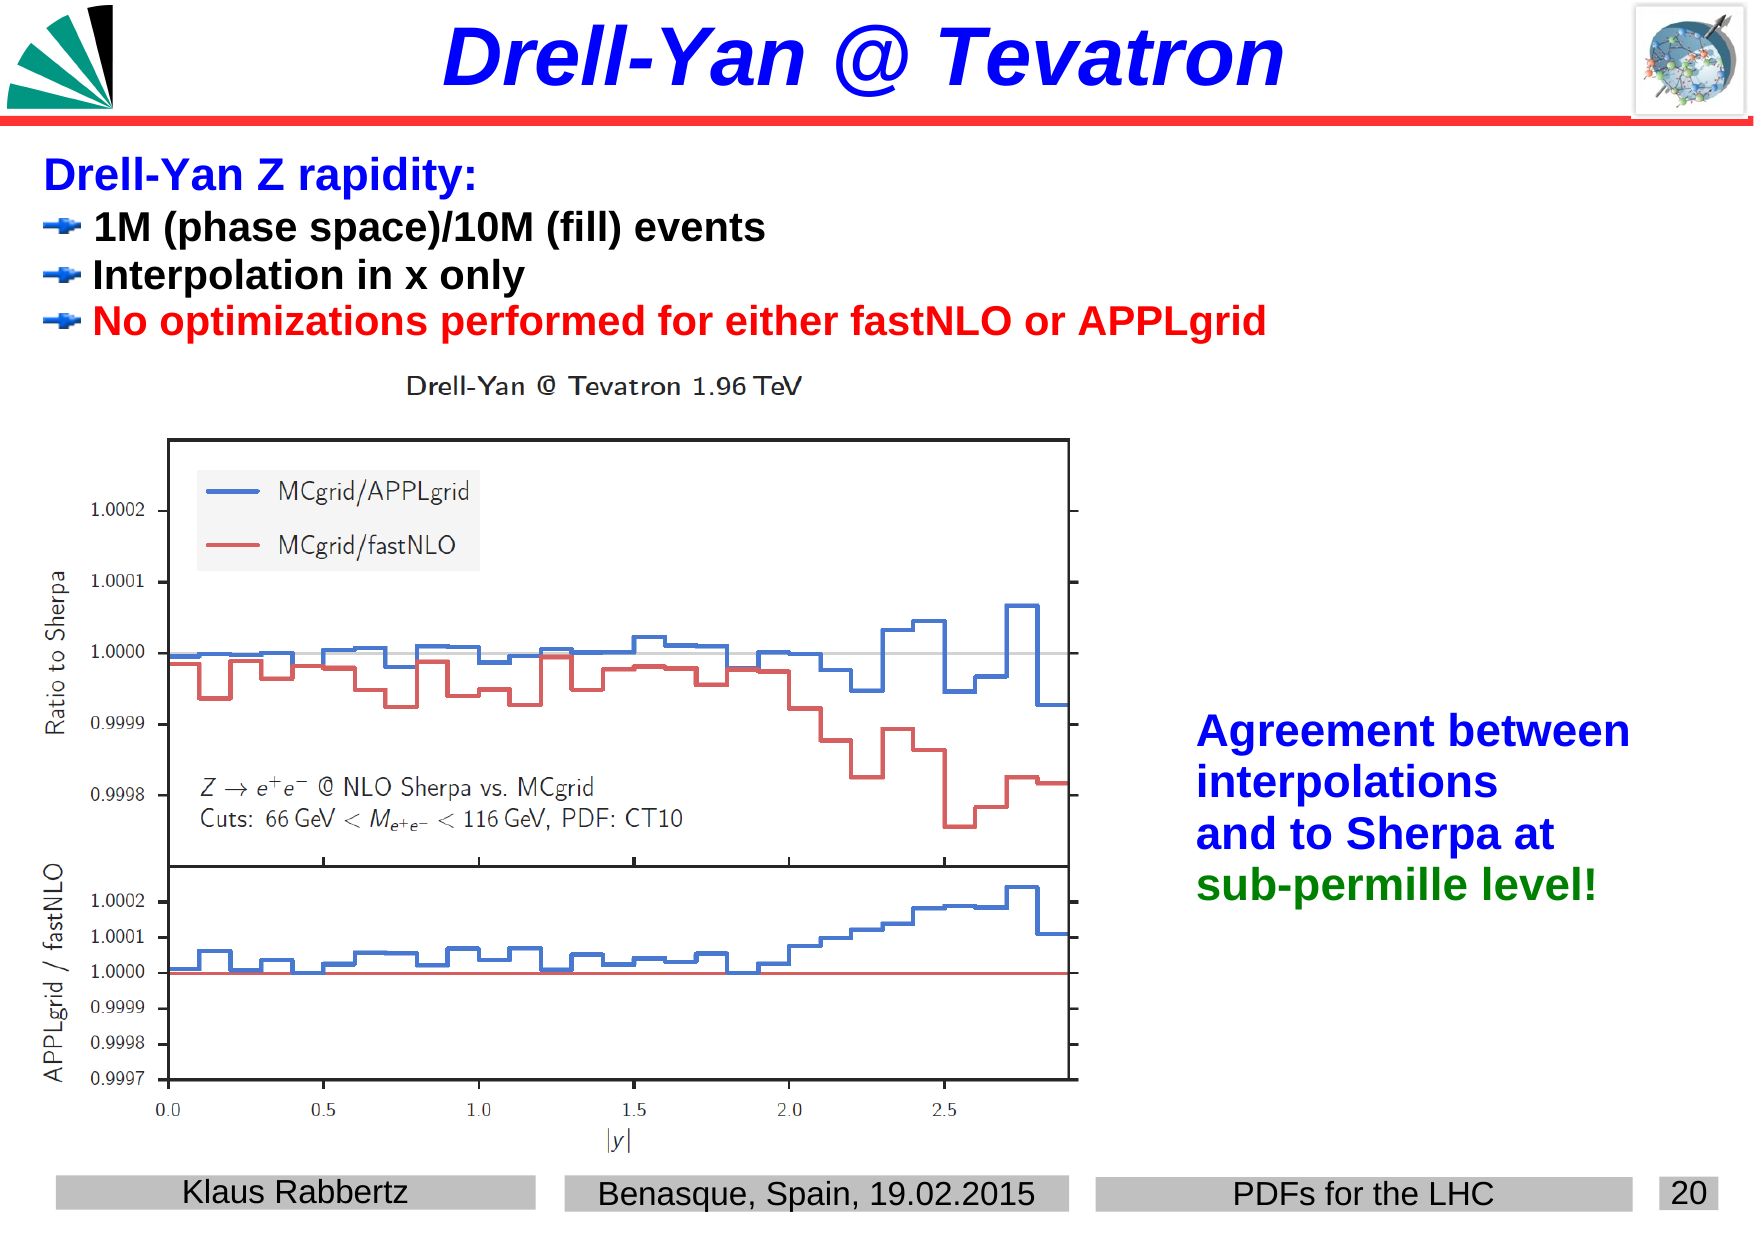

# Drell-Yan @ Tevatron
Drell-Yan Z rapidity:
 1M (phase space)/10M (fill) events
 Interpolation in x only
 No optimizations performed for either fastNLO or APPLgrid
Agreement between
interpolations
and to Sherpa at
sub-permille level!